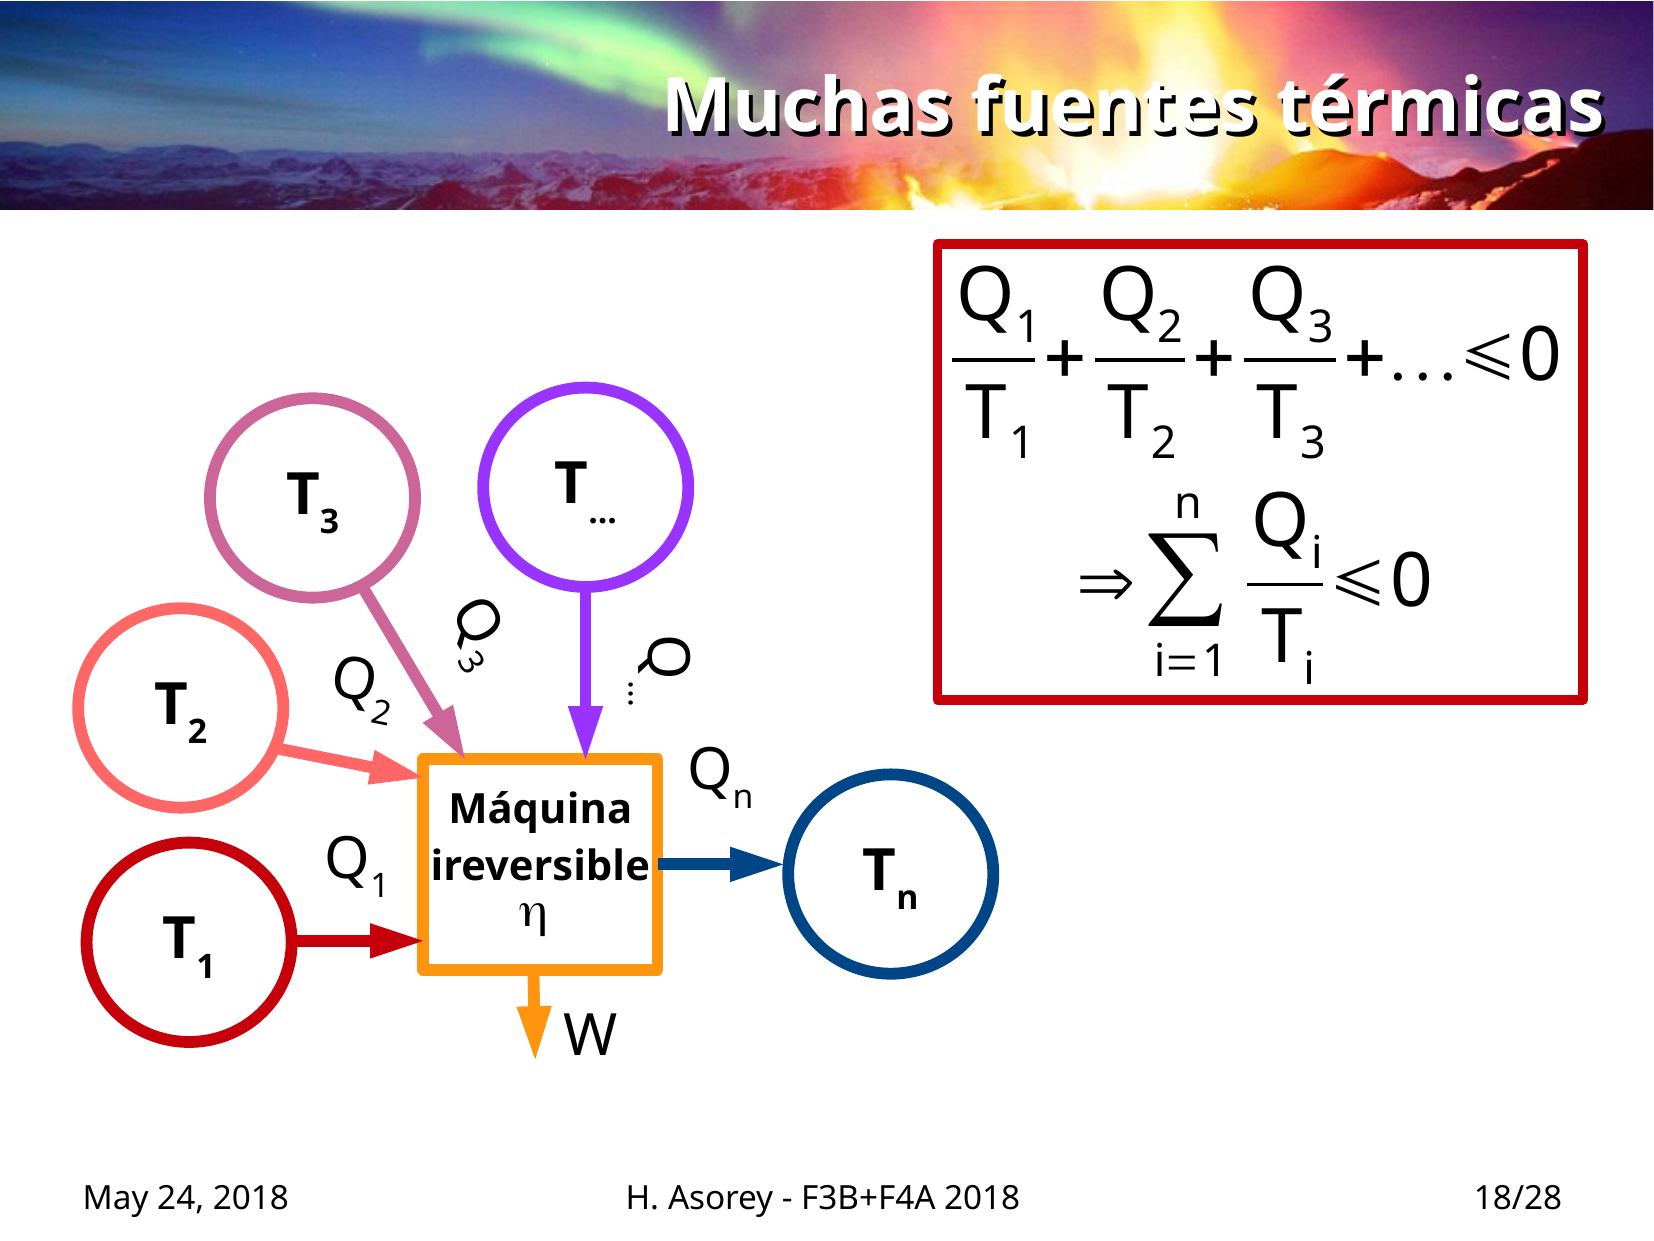

# Muchas fuentes térmicas
T...
T3
Q3
Q...
T2
Q2
Máquina
ireversible
Tn
T1
Qn
Q1
W
May 24, 2018
H. Asorey - F3B+F4A 2018
18